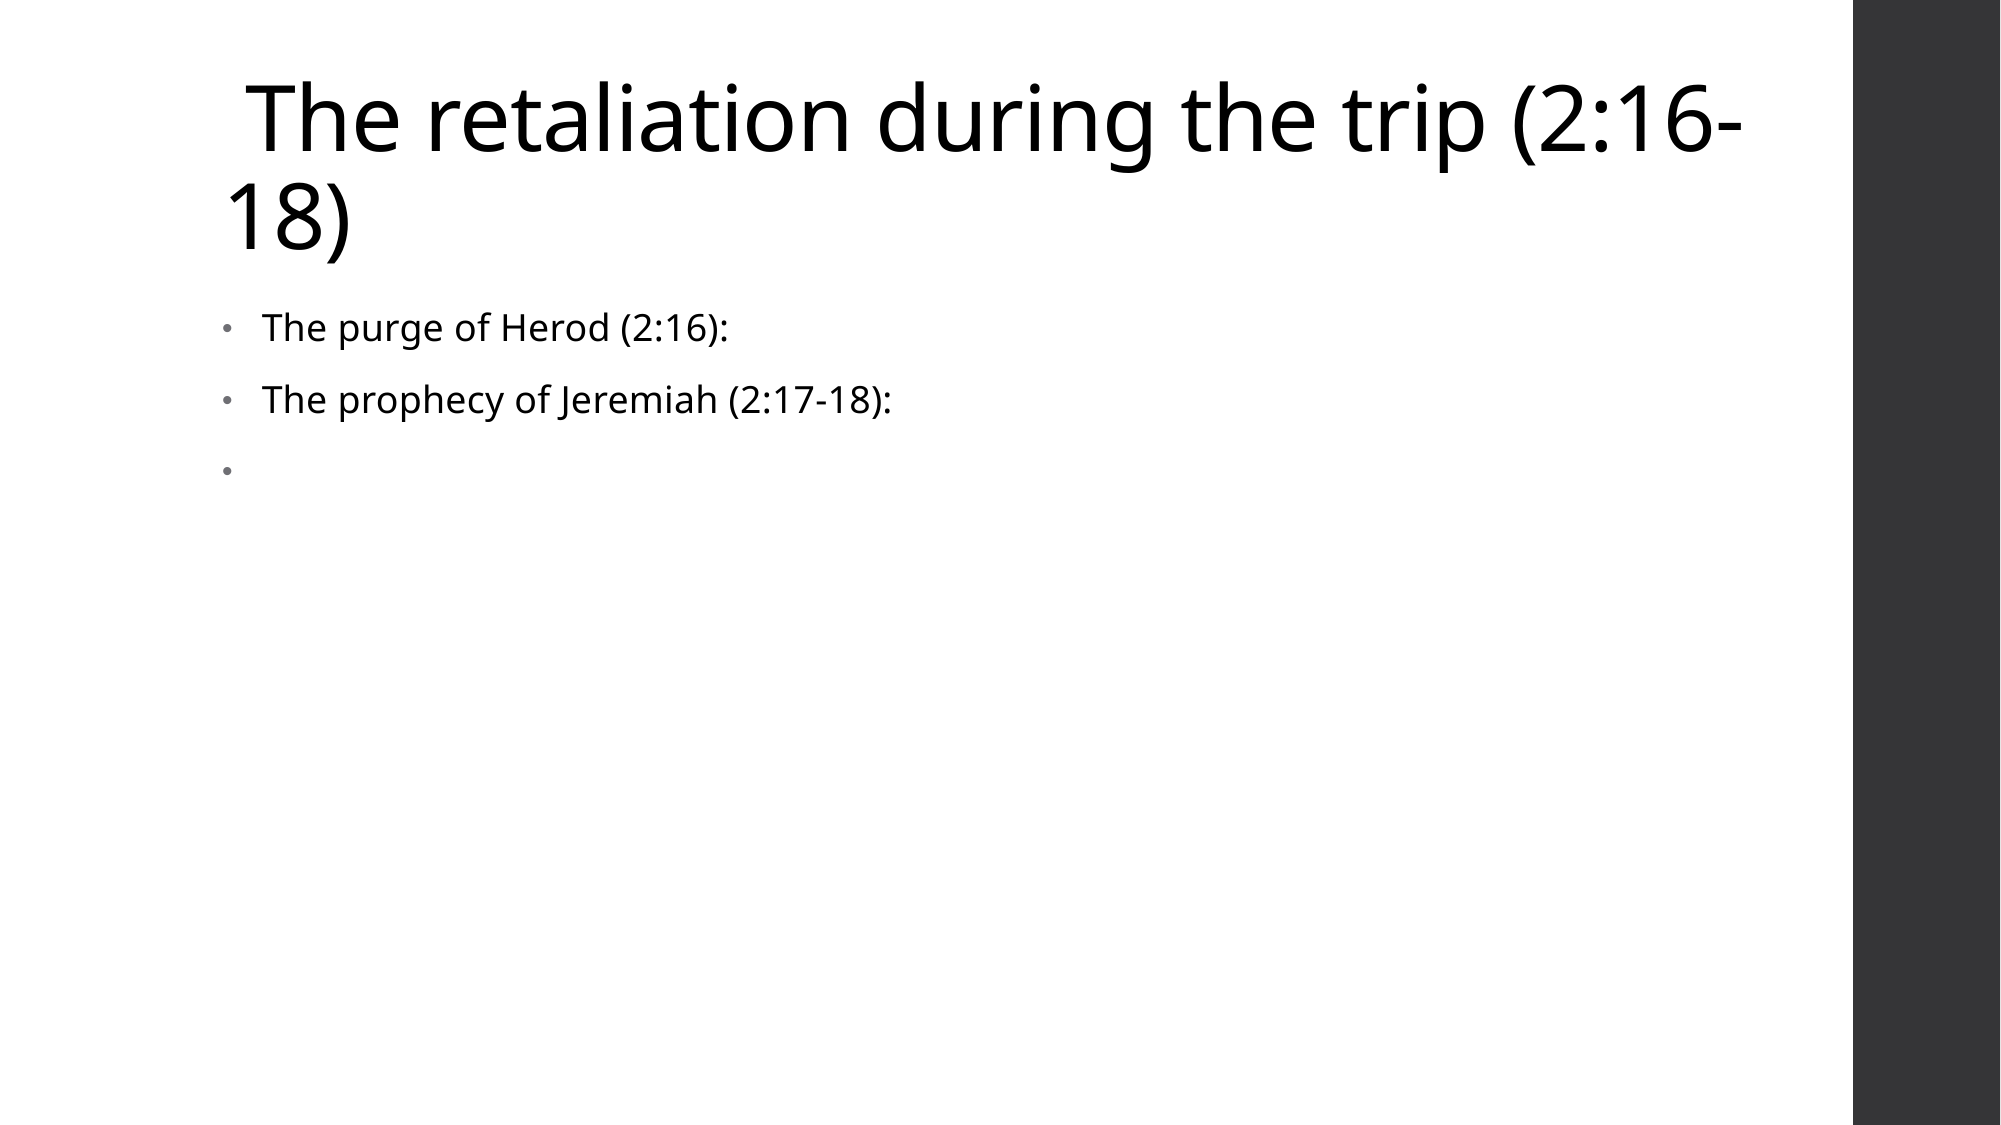

# The retaliation during the trip (2:16-18)
 The purge of Herod (2:16):
 The prophecy of Jeremiah (2:17-18):